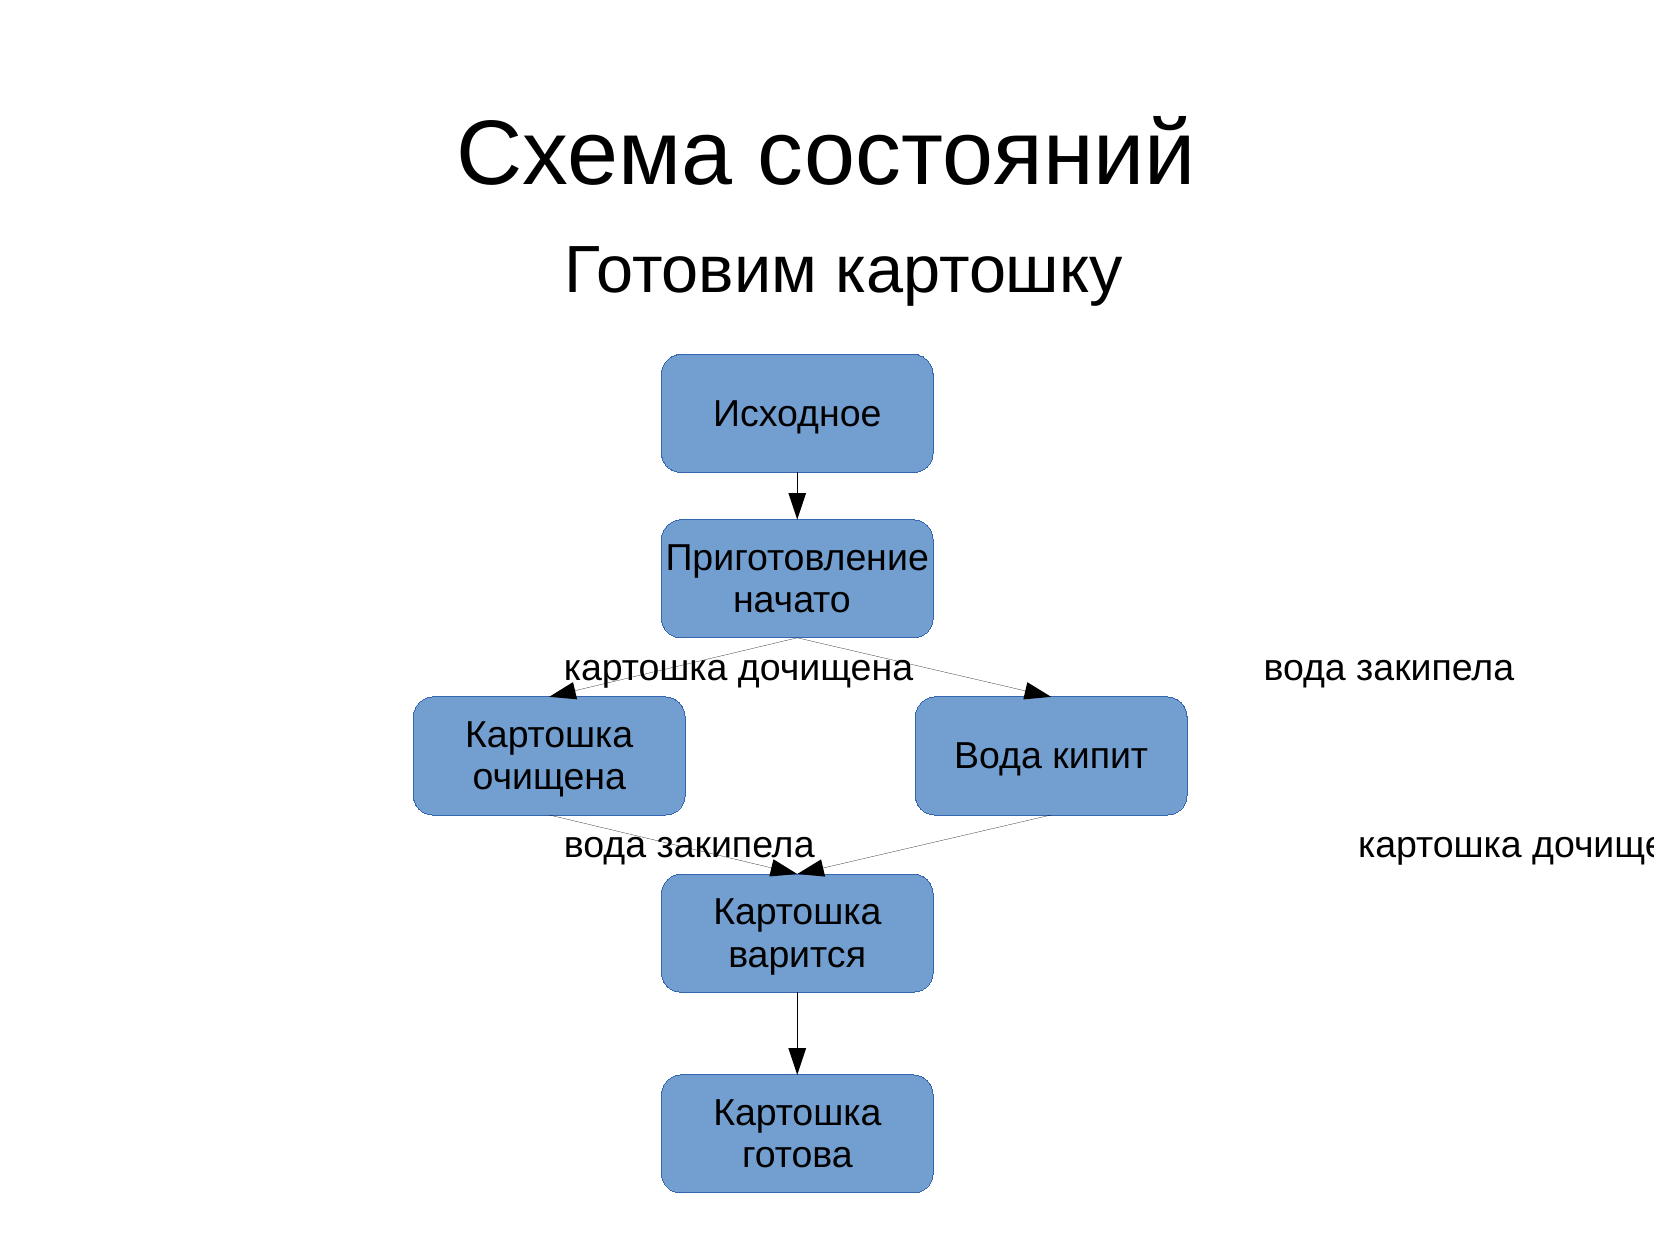

# Схема состояний
Готовим картошку
Исходное
Приготовление
начато
Картошка
очищена
Вода кипит
Картошка
варится
Картошка
готова